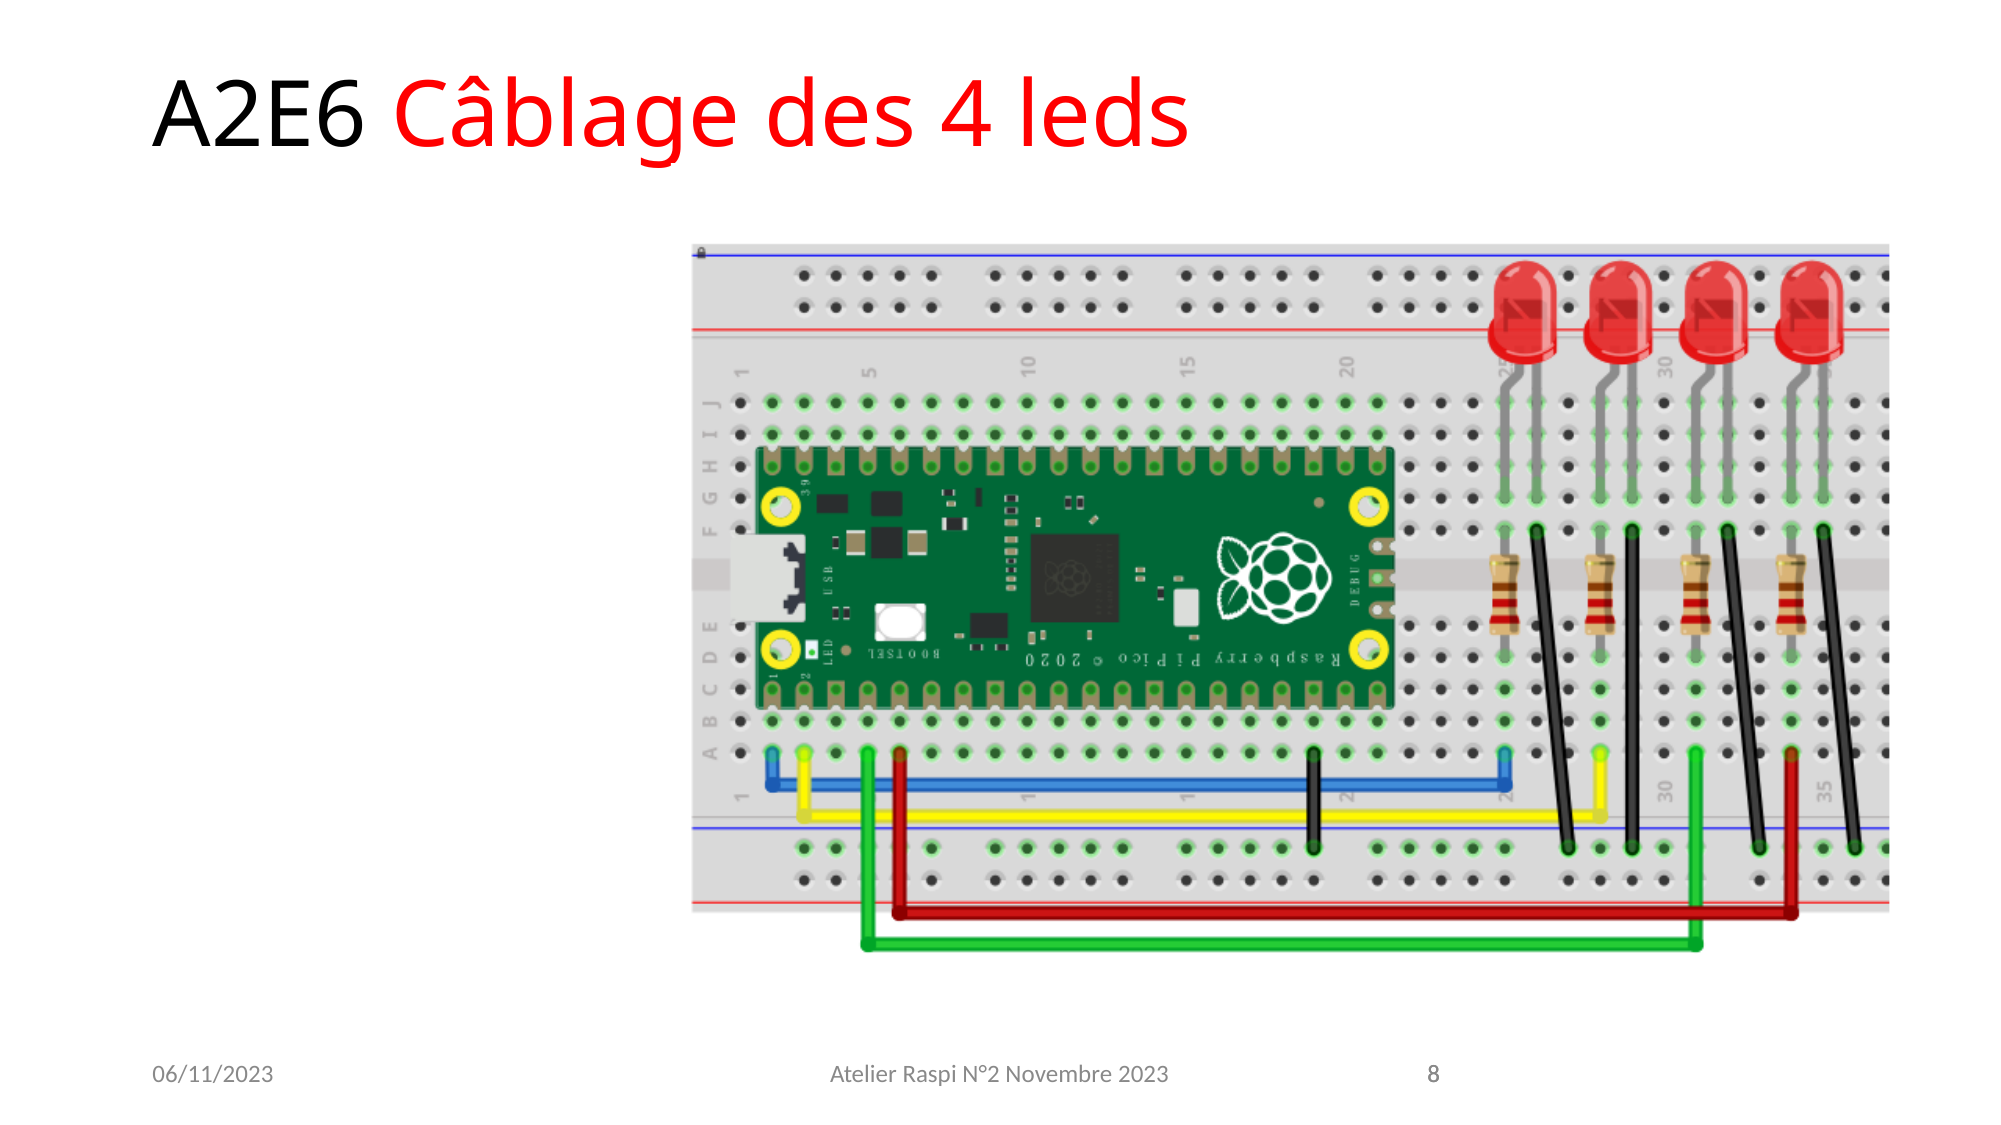

A2E6 Câblage des 4 leds
06/11/2023
Atelier Raspi N°2 Novembre 2023
2
2